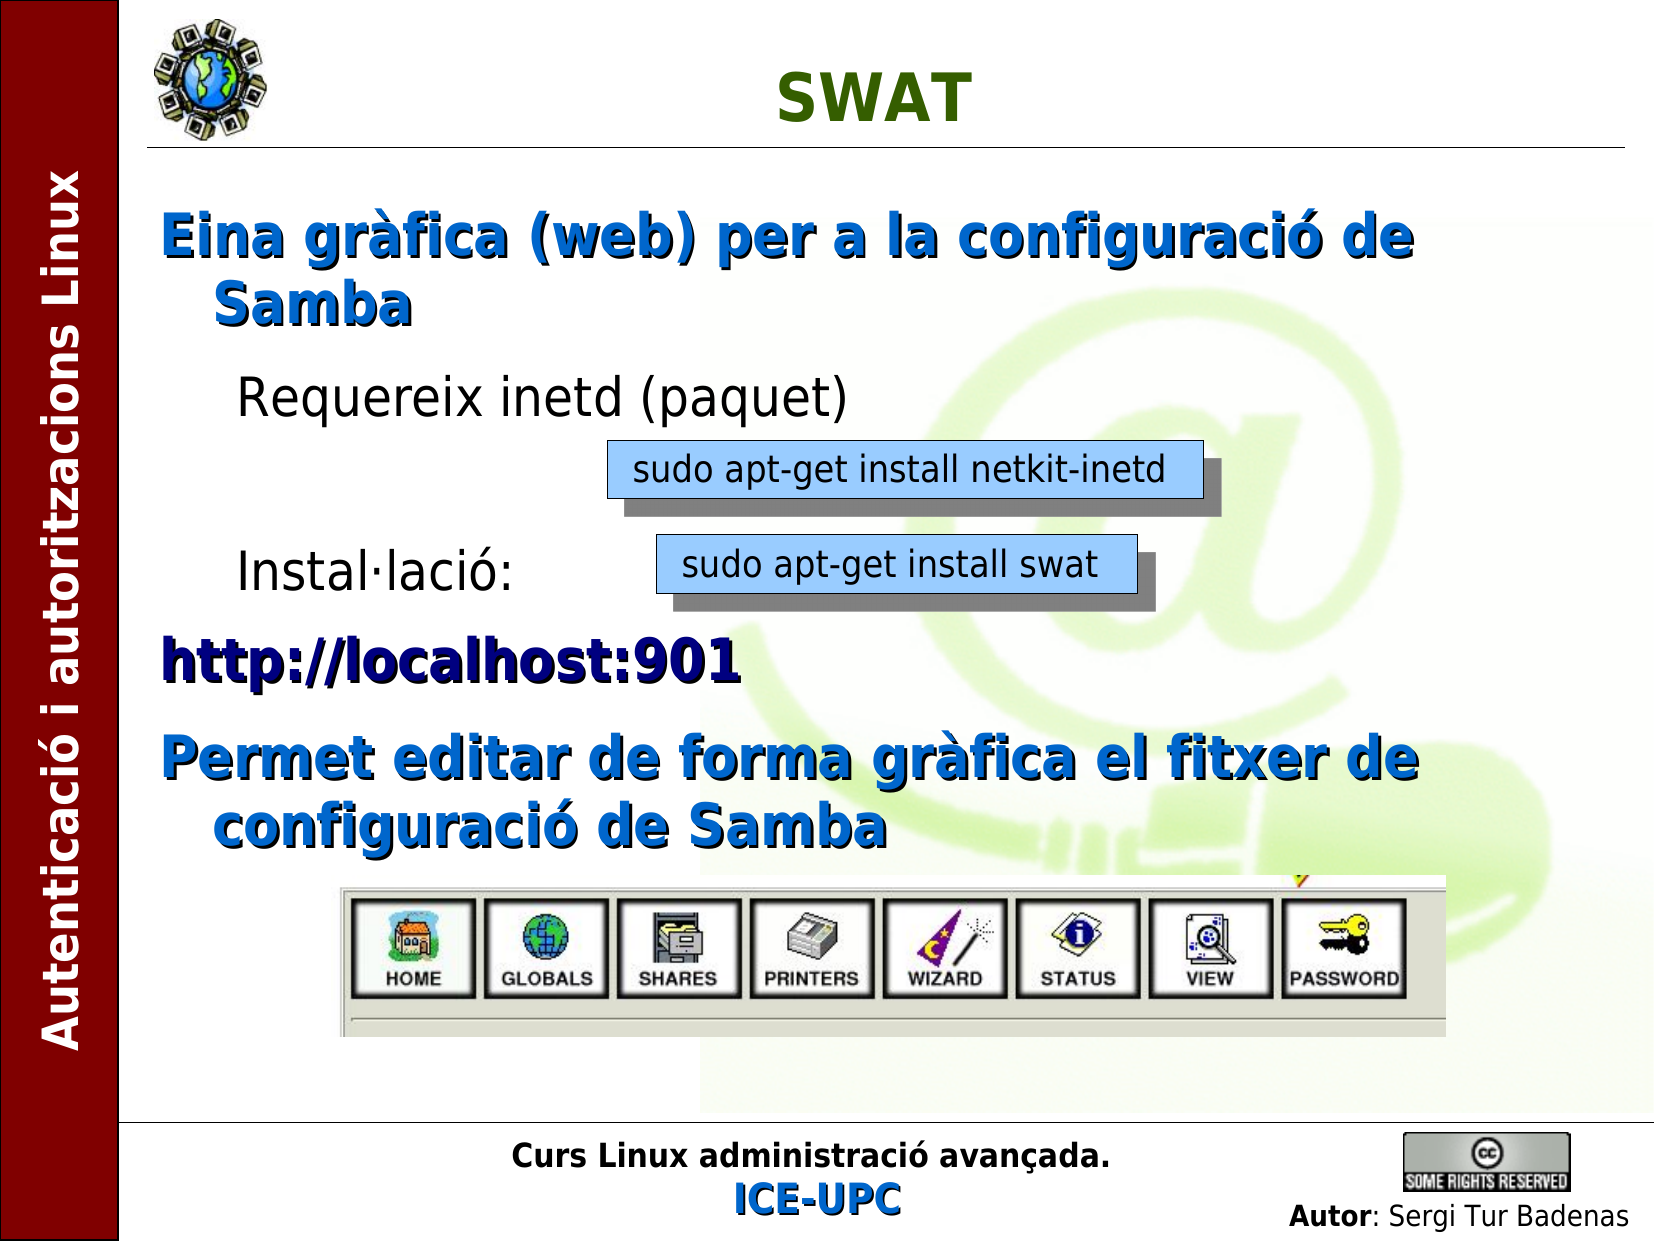

# SWAT
Eina gràfica (web) per a la configuració de Samba
Requereix inetd (paquet)
Instal·lació:
http://localhost:901
Permet editar de forma gràfica el fitxer de configuració de Samba
 sudo apt-get install netkit-inetd
 sudo apt-get install swat